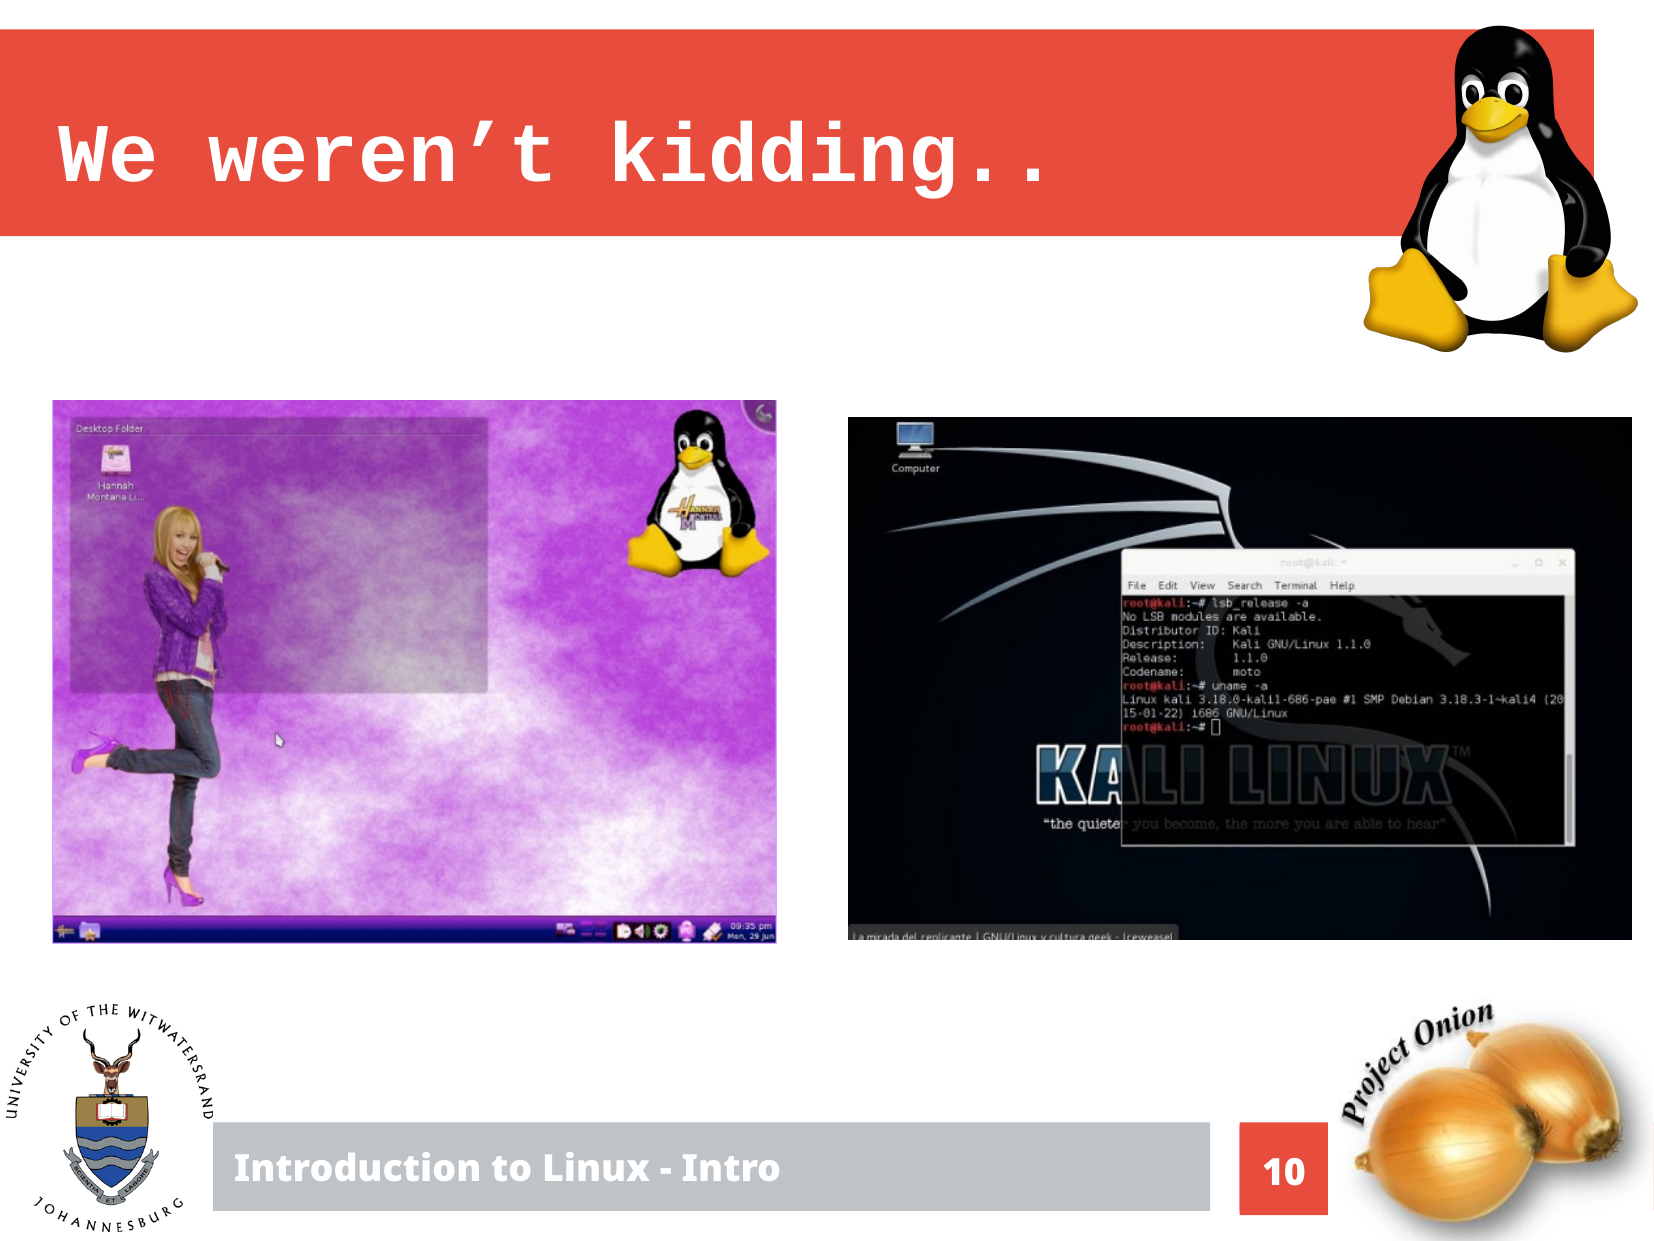

# We weren’t kidding..
 Introduction to Linux - Intro
10